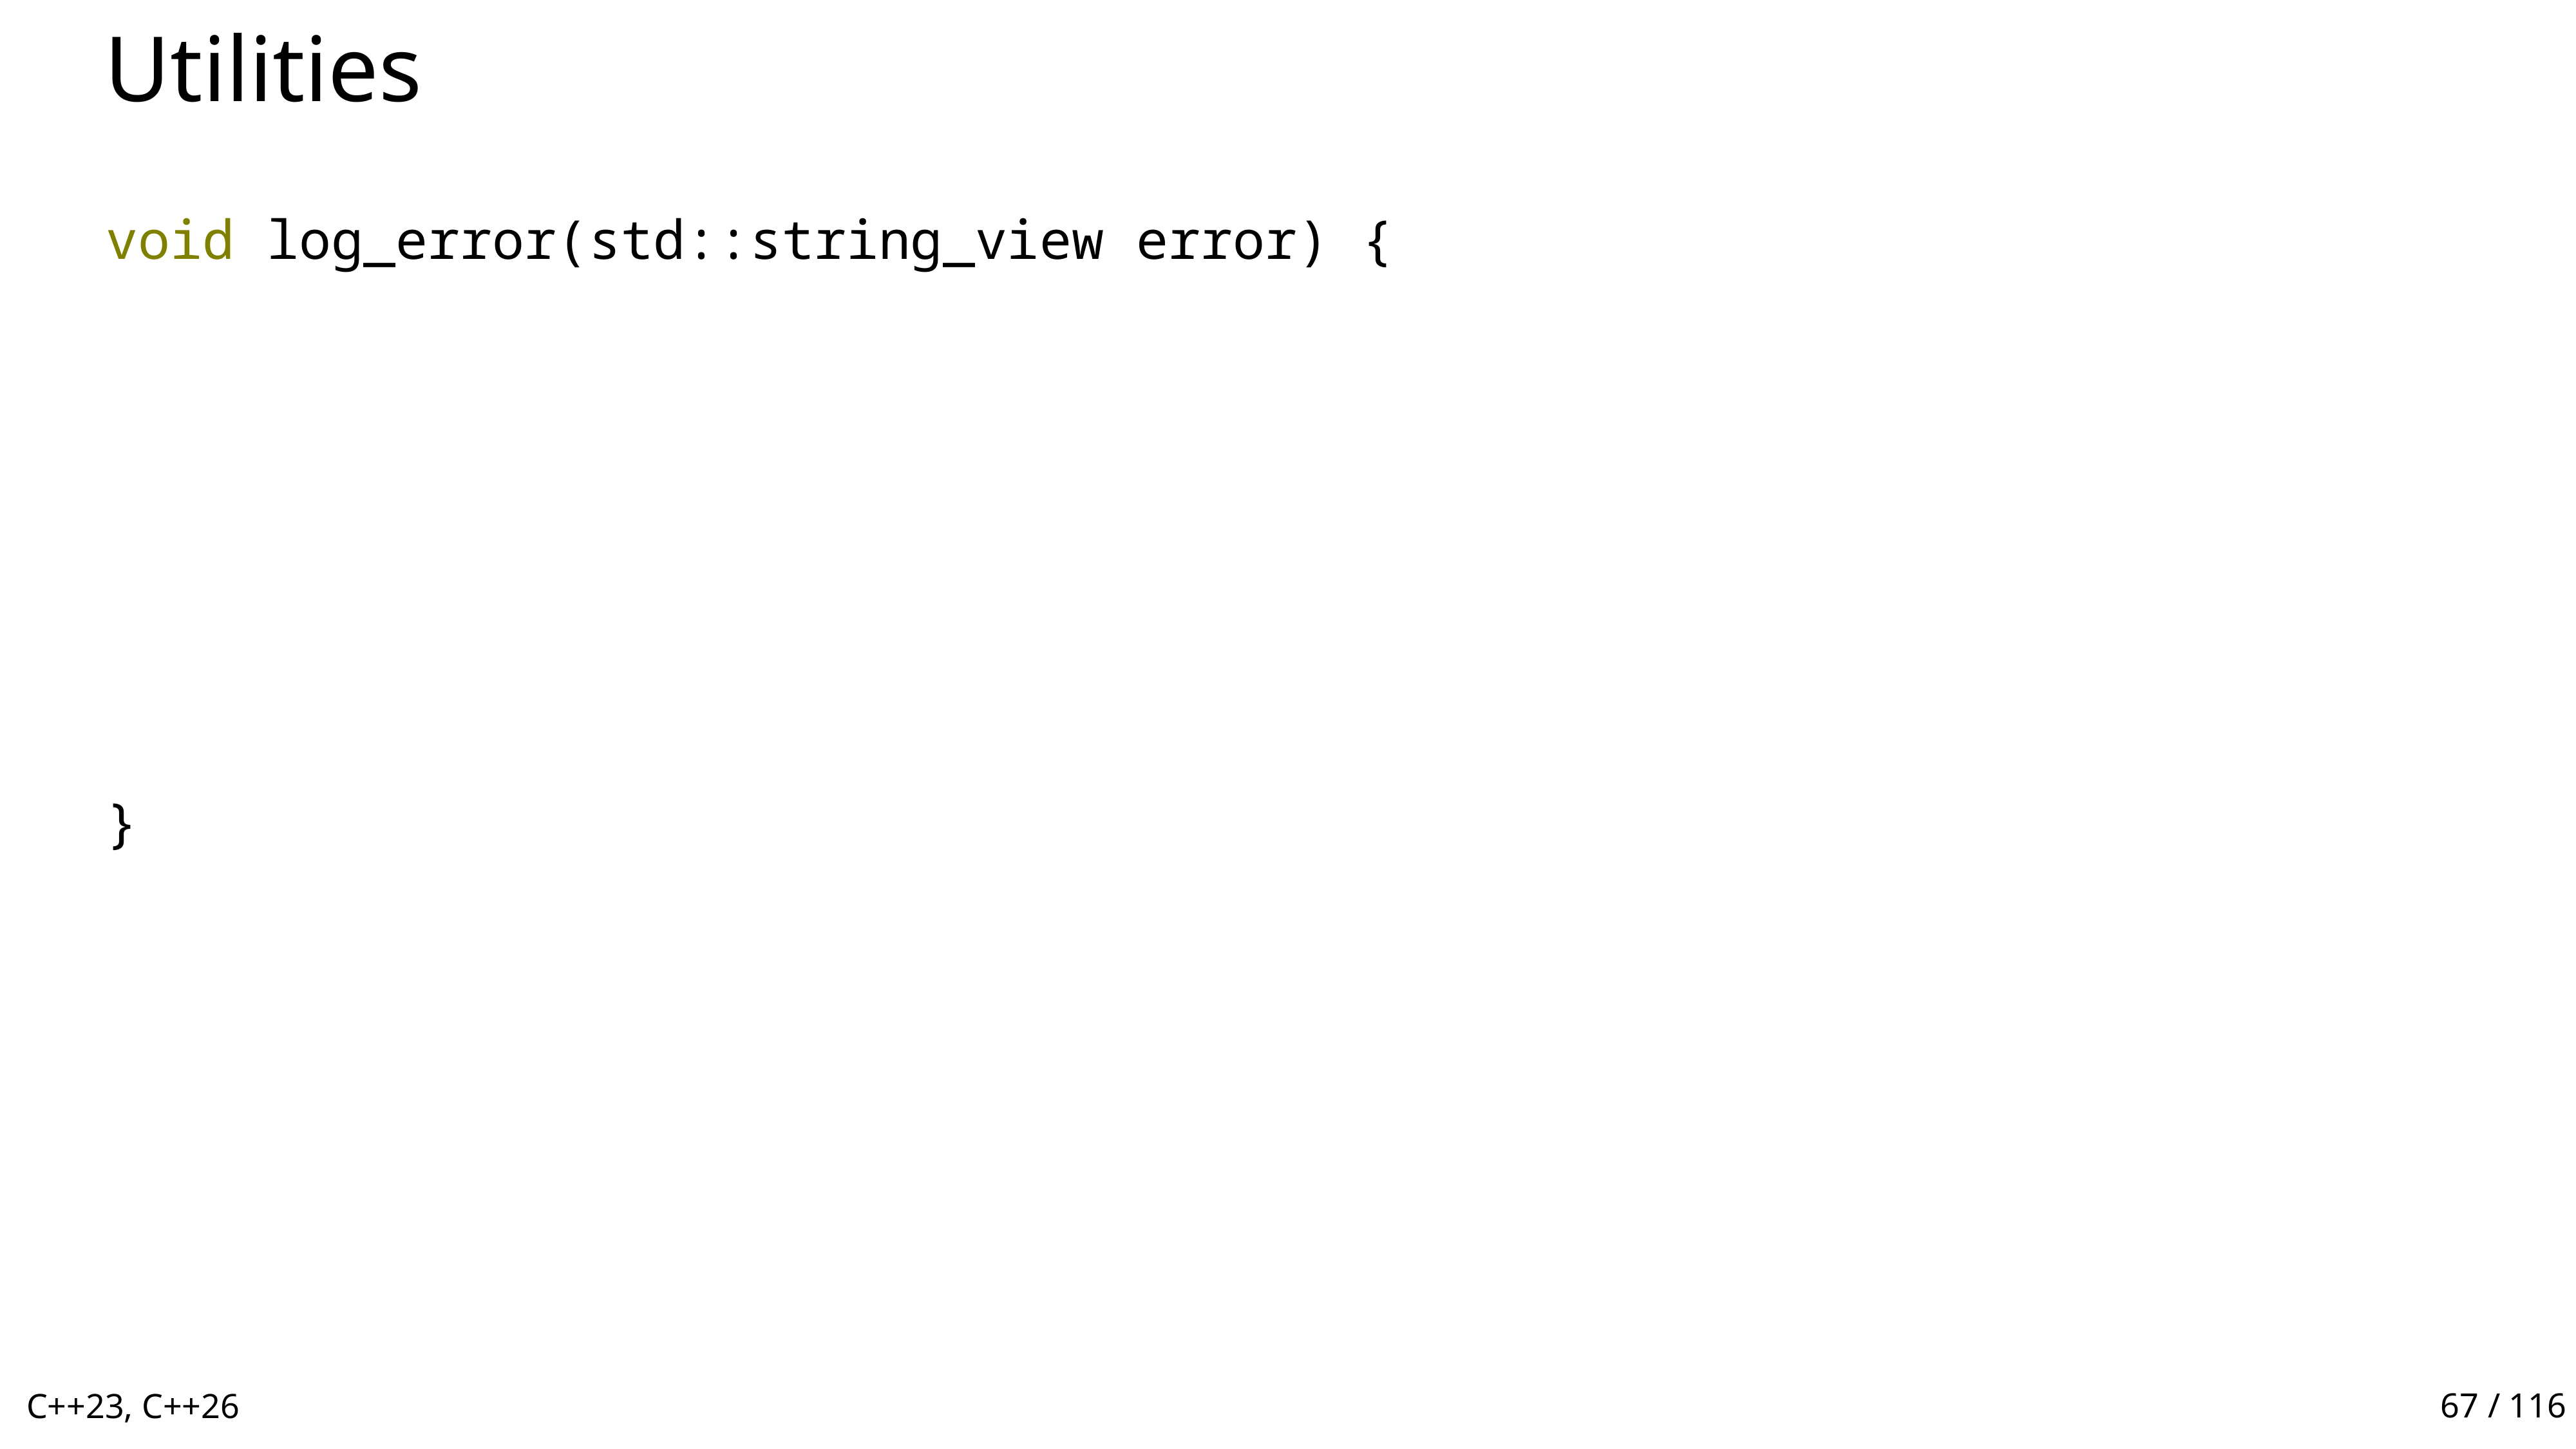

Utilities
# void log_error(std::string_view error) {
}
C++23, C++26